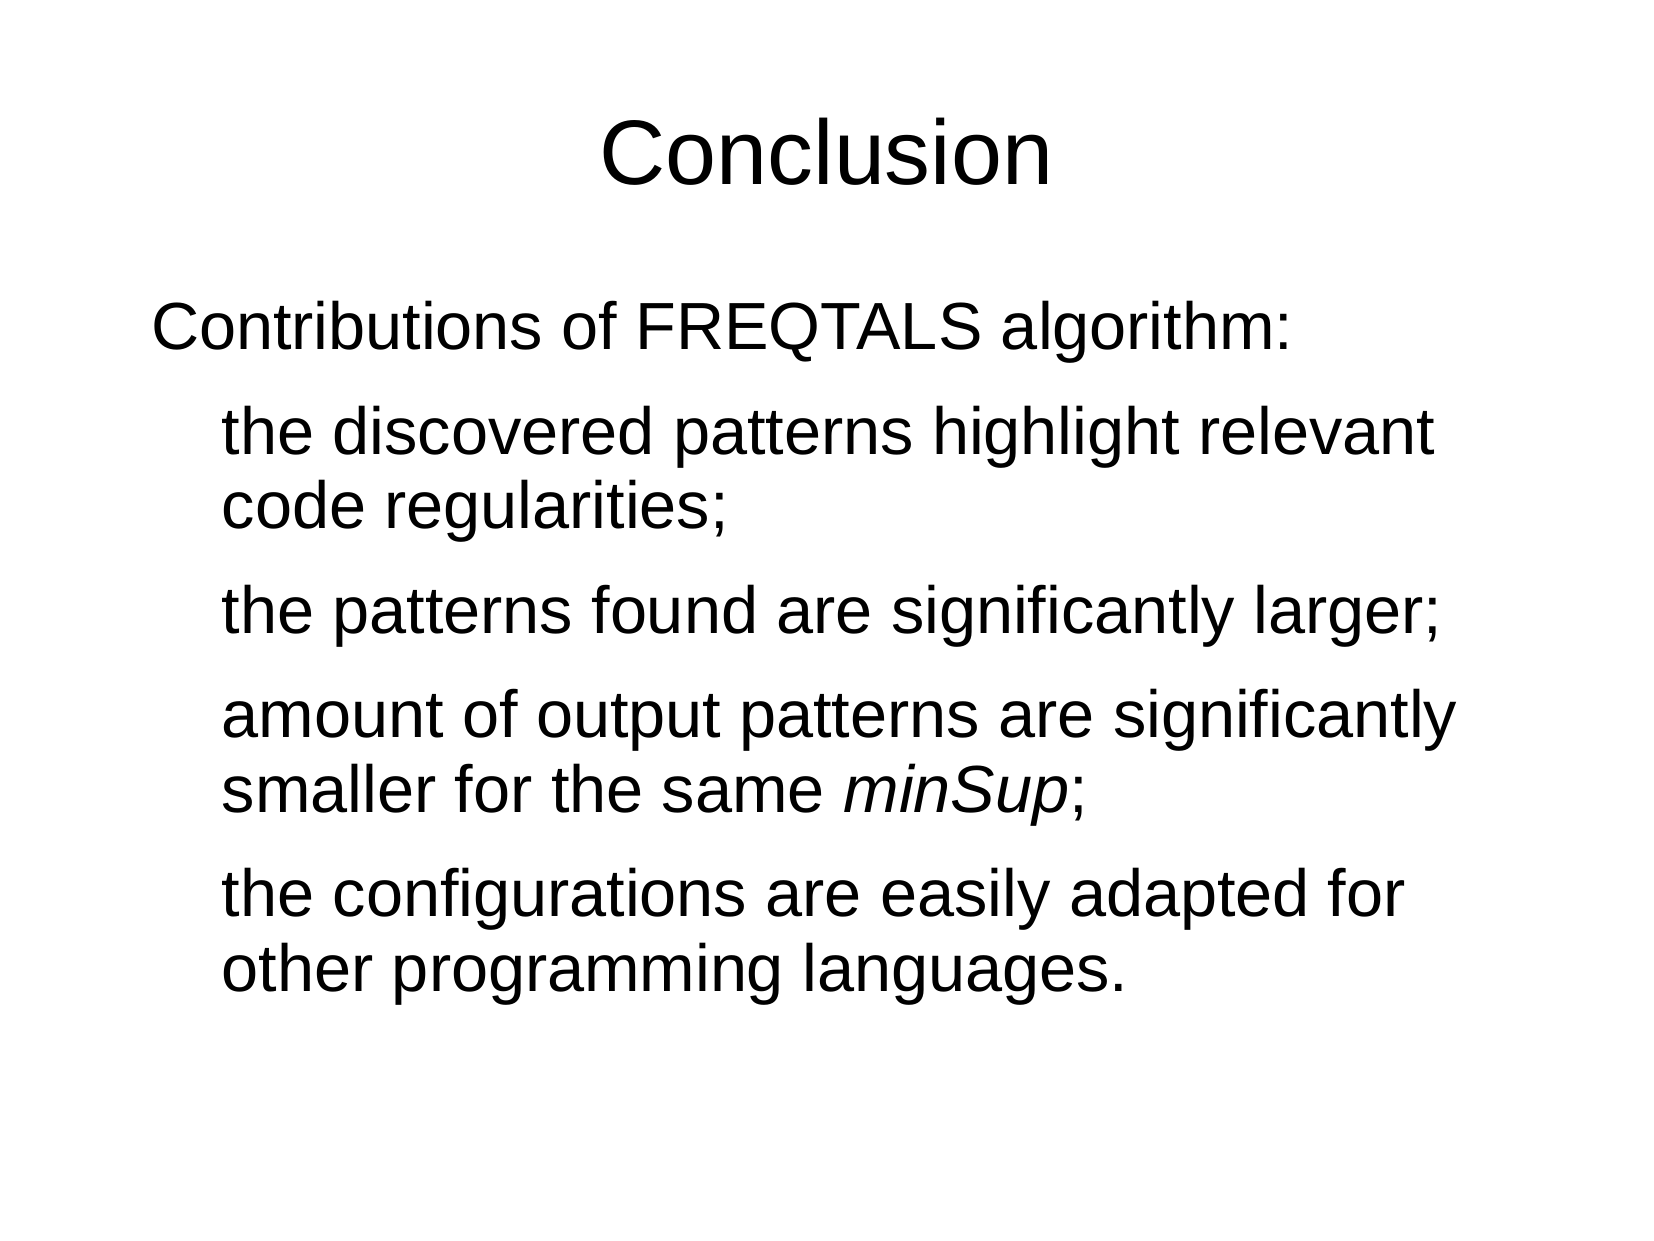

# Conclusion
Contributions of FREQTALS algorithm:
the discovered patterns highlight relevant code regularities;
the patterns found are significantly larger;
amount of output patterns are significantly smaller for the same minSup;
the configurations are easily adapted for other programming languages.
20